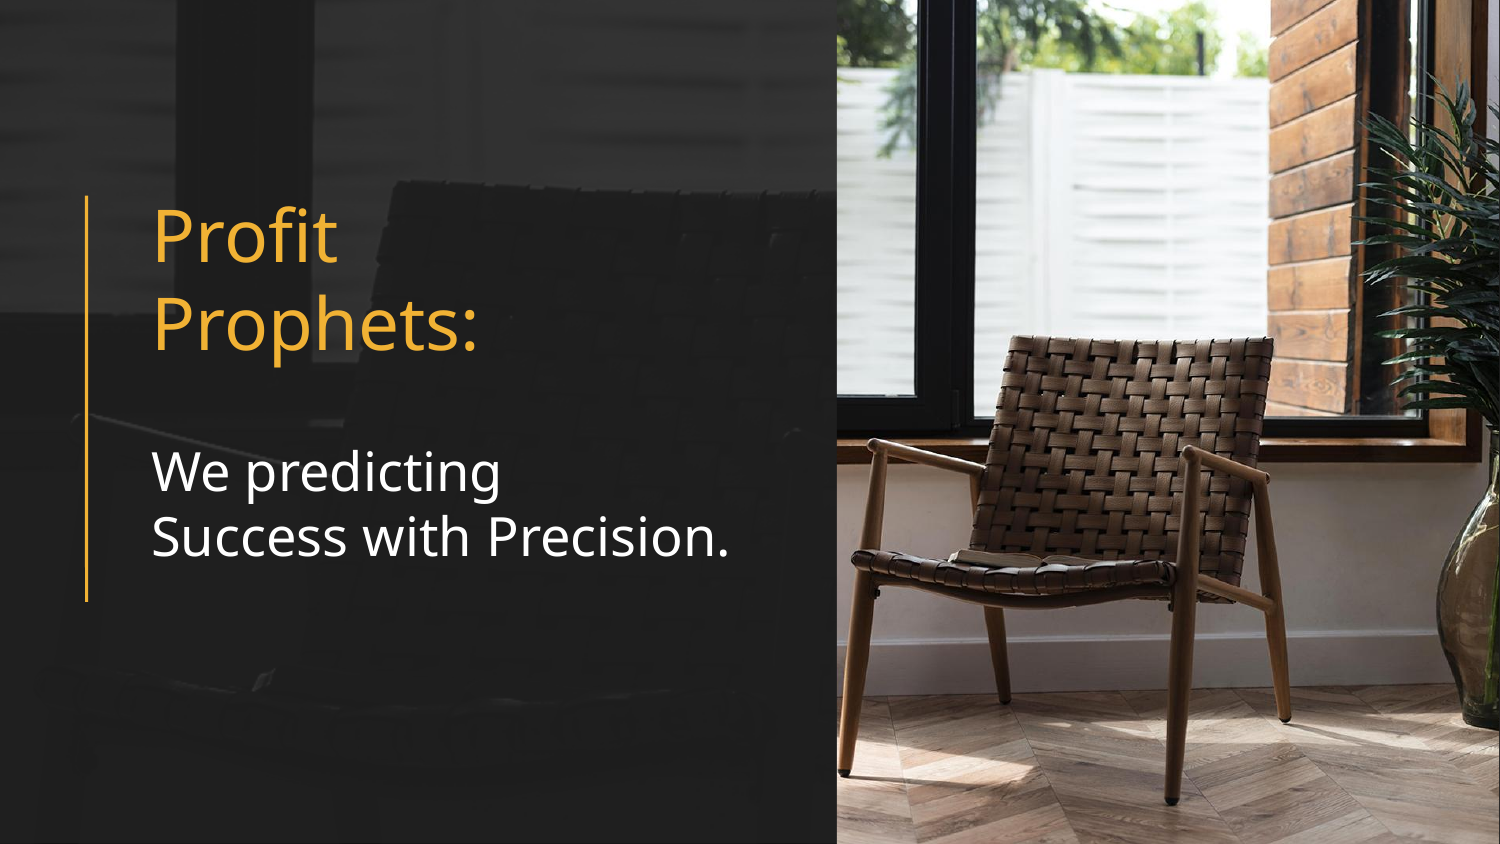

Profit Prophets:
# We predicting Success with Precision.